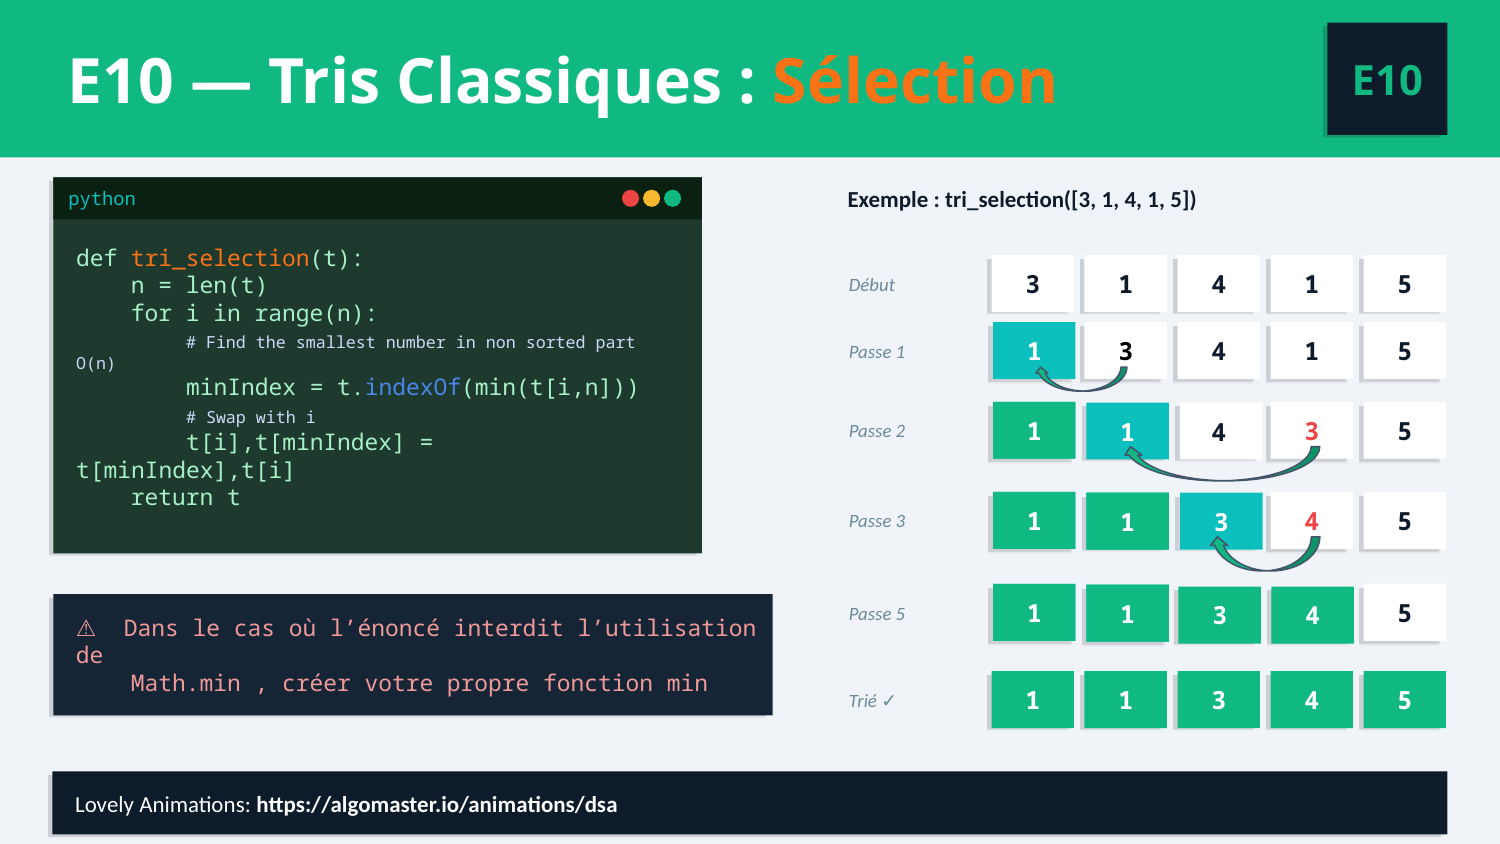

E10 — Tris Classiques : Sélection
E10
Exemple : tri_selection([3, 1, 4, 1, 5])
python
def tri_selection(t):
 n = len(t)
 for i in range(n):
 # Find the smallest number in non sorted part O(n)
 minIndex = t.indexOf(min(t[i,n]))
 # Swap with i
 t[i],t[minIndex] = t[minIndex],t[i]
 return t
Début
3
1
4
1
5
Passe 1
1
3
4
1
5
Passe 2
1
3
5
1
4
Passe 3
1
4
5
1
3
Passe 5
1
5
1
3
4
⚠️ Dans le cas où l’énoncé interdit l’utilisation de
 Math.min , créer votre propre fonction min
Trié ✓
1
1
3
4
5
Lovely Animations: https://algomaster.io/animations/dsa